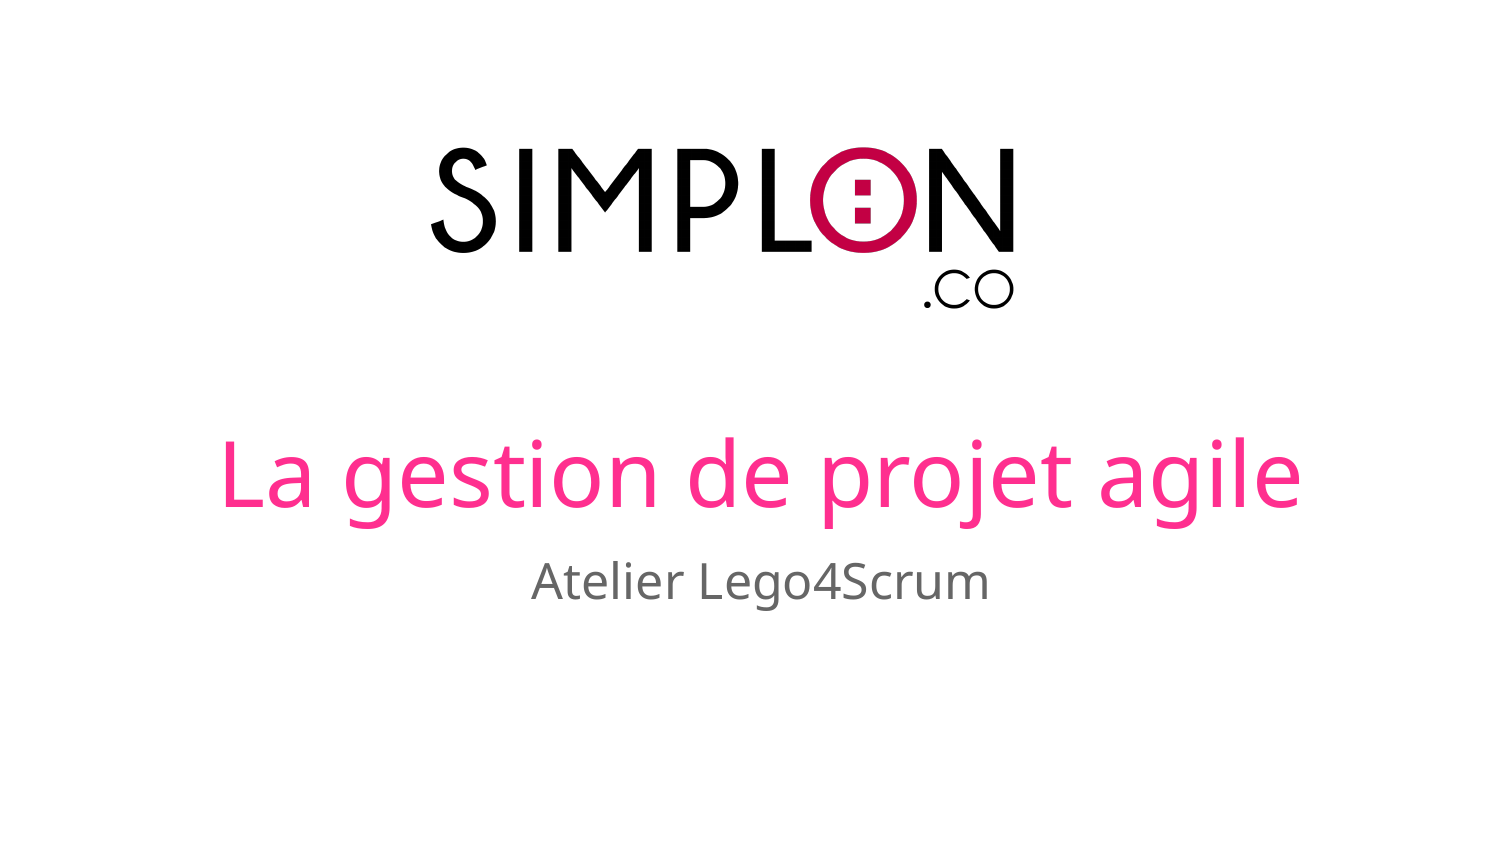

La gestion de projet agile
Atelier Lego4Scrum